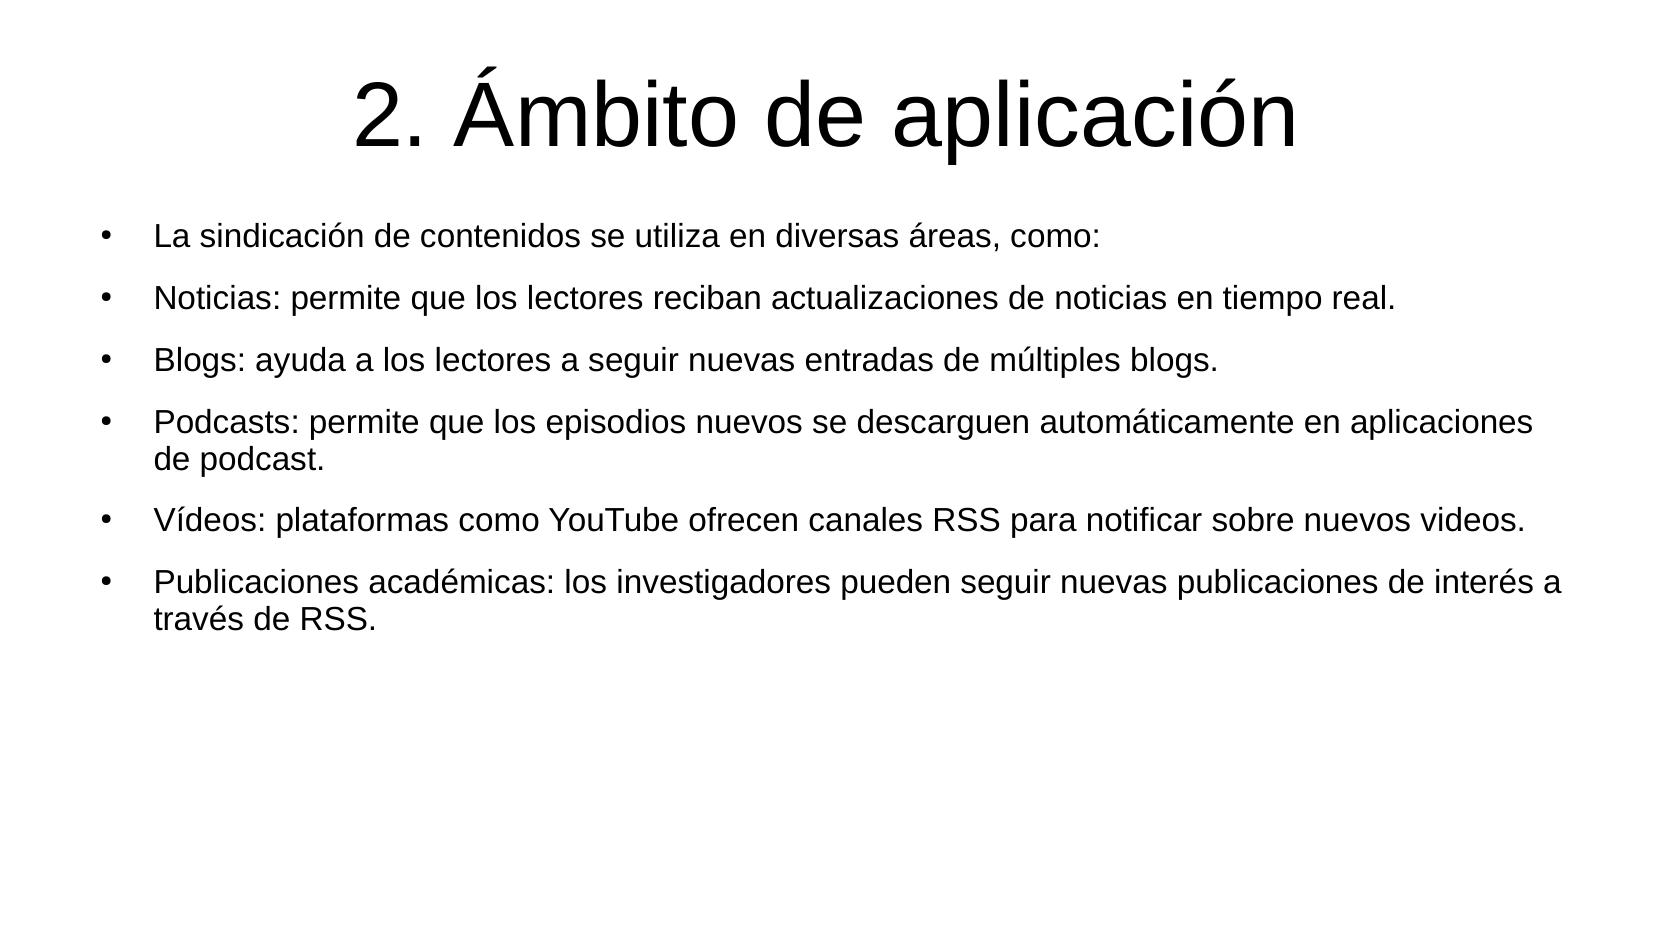

# 2. Ámbito de aplicación
La sindicación de contenidos se utiliza en diversas áreas, como:
Noticias: permite que los lectores reciban actualizaciones de noticias en tiempo real.
Blogs: ayuda a los lectores a seguir nuevas entradas de múltiples blogs.
Podcasts: permite que los episodios nuevos se descarguen automáticamente en aplicaciones de podcast.
Vídeos: plataformas como YouTube ofrecen canales RSS para notificar sobre nuevos videos.
Publicaciones académicas: los investigadores pueden seguir nuevas publicaciones de interés a través de RSS.